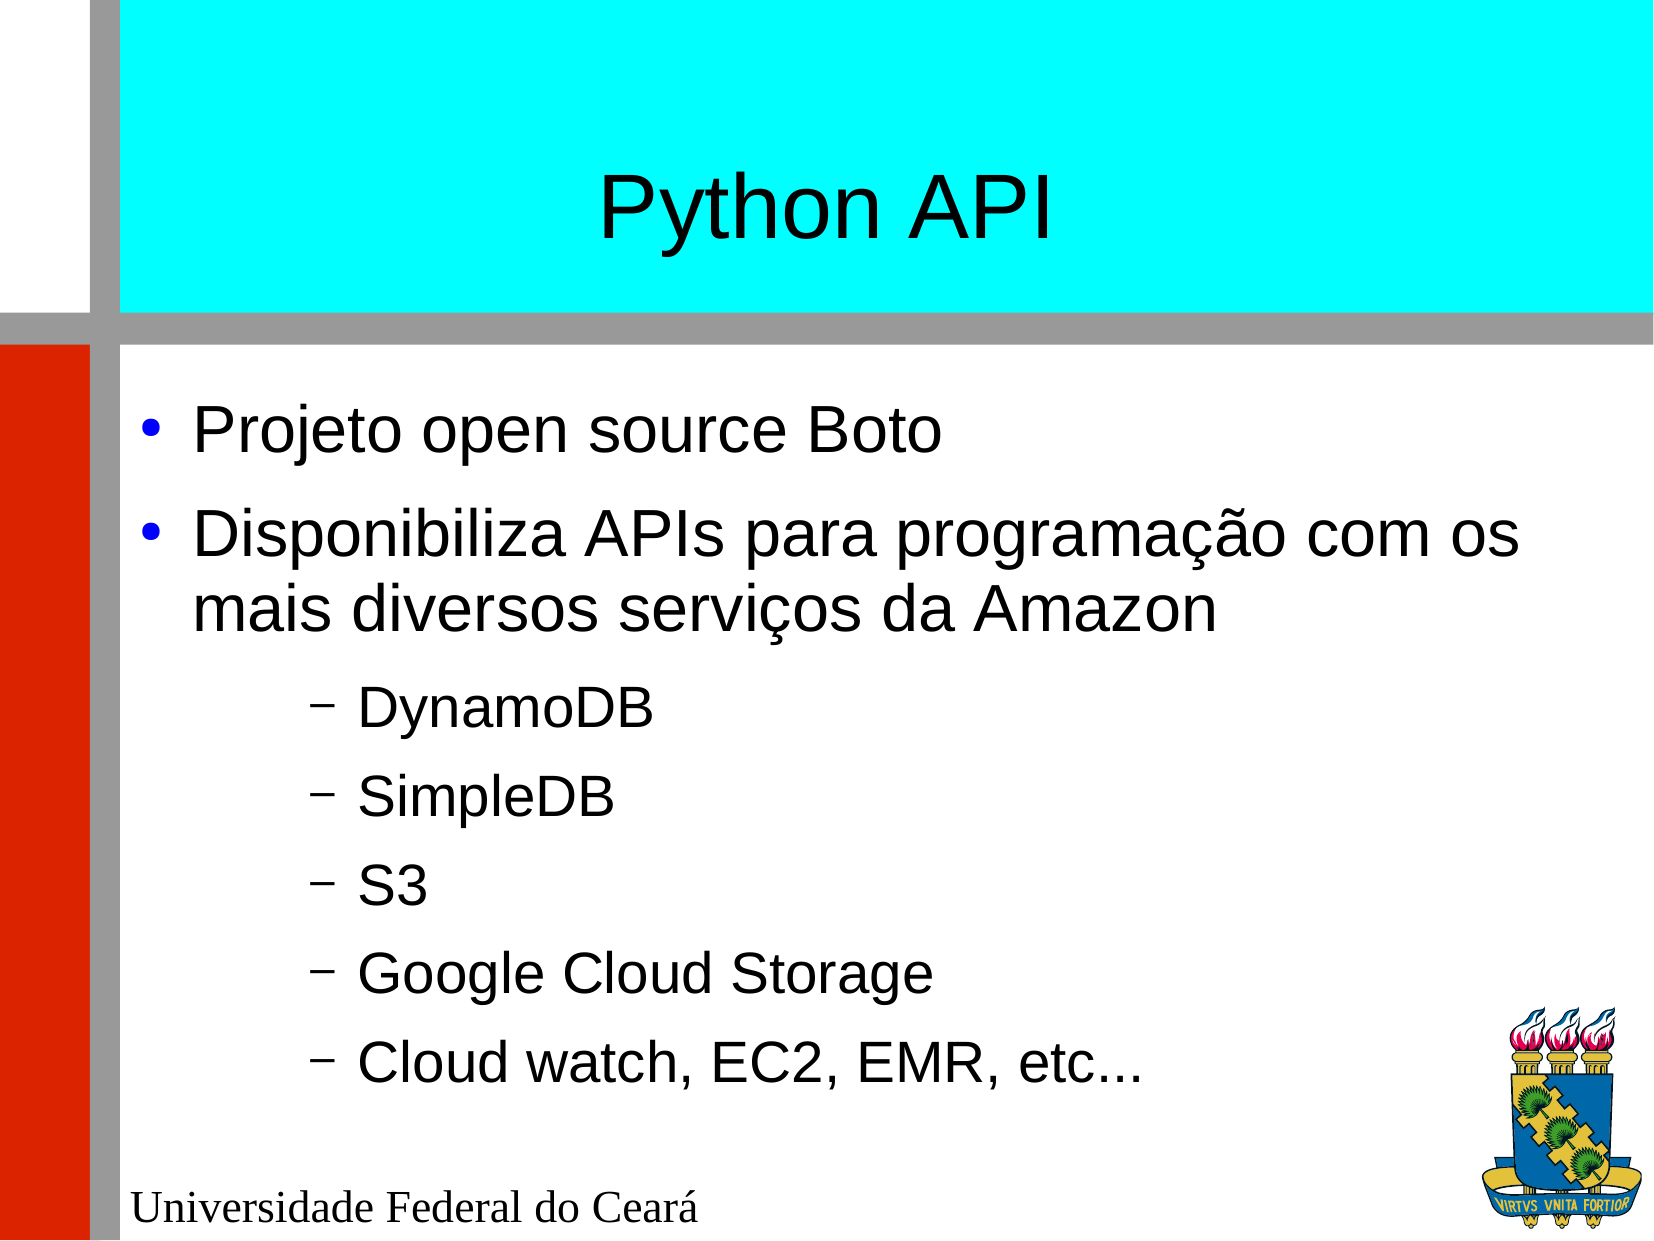

# Python API
Projeto open source Boto
Disponibiliza APIs para programação com os mais diversos serviços da Amazon
DynamoDB
SimpleDB
S3
Google Cloud Storage
Cloud watch, EC2, EMR, etc...